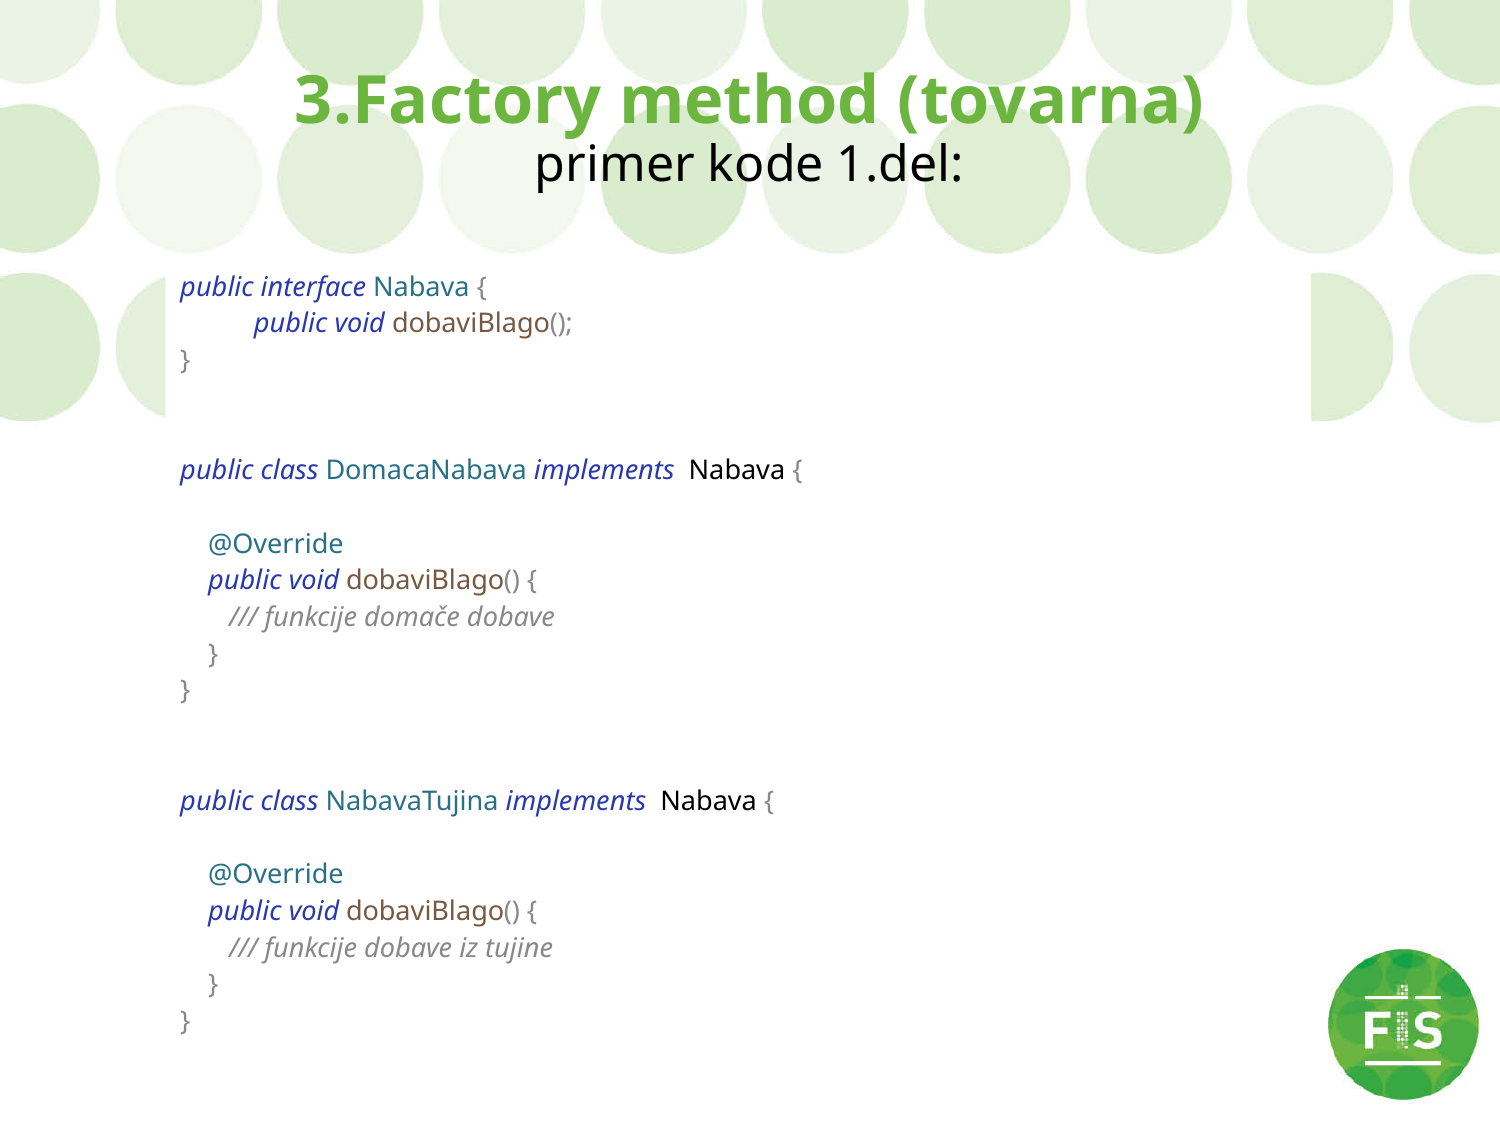

# 3.Factory method (tovarna) primer kode 1.del:
public interface Nabava {
 	public void dobaviBlago();
}
public class DomacaNabava implements Nabava {
 @Override
 public void dobaviBlago() {
 /// funkcije domače dobave
 }
}
public class NabavaTujina implements Nabava {
 @Override
 public void dobaviBlago() {
 /// funkcije dobave iz tujine
 }
}